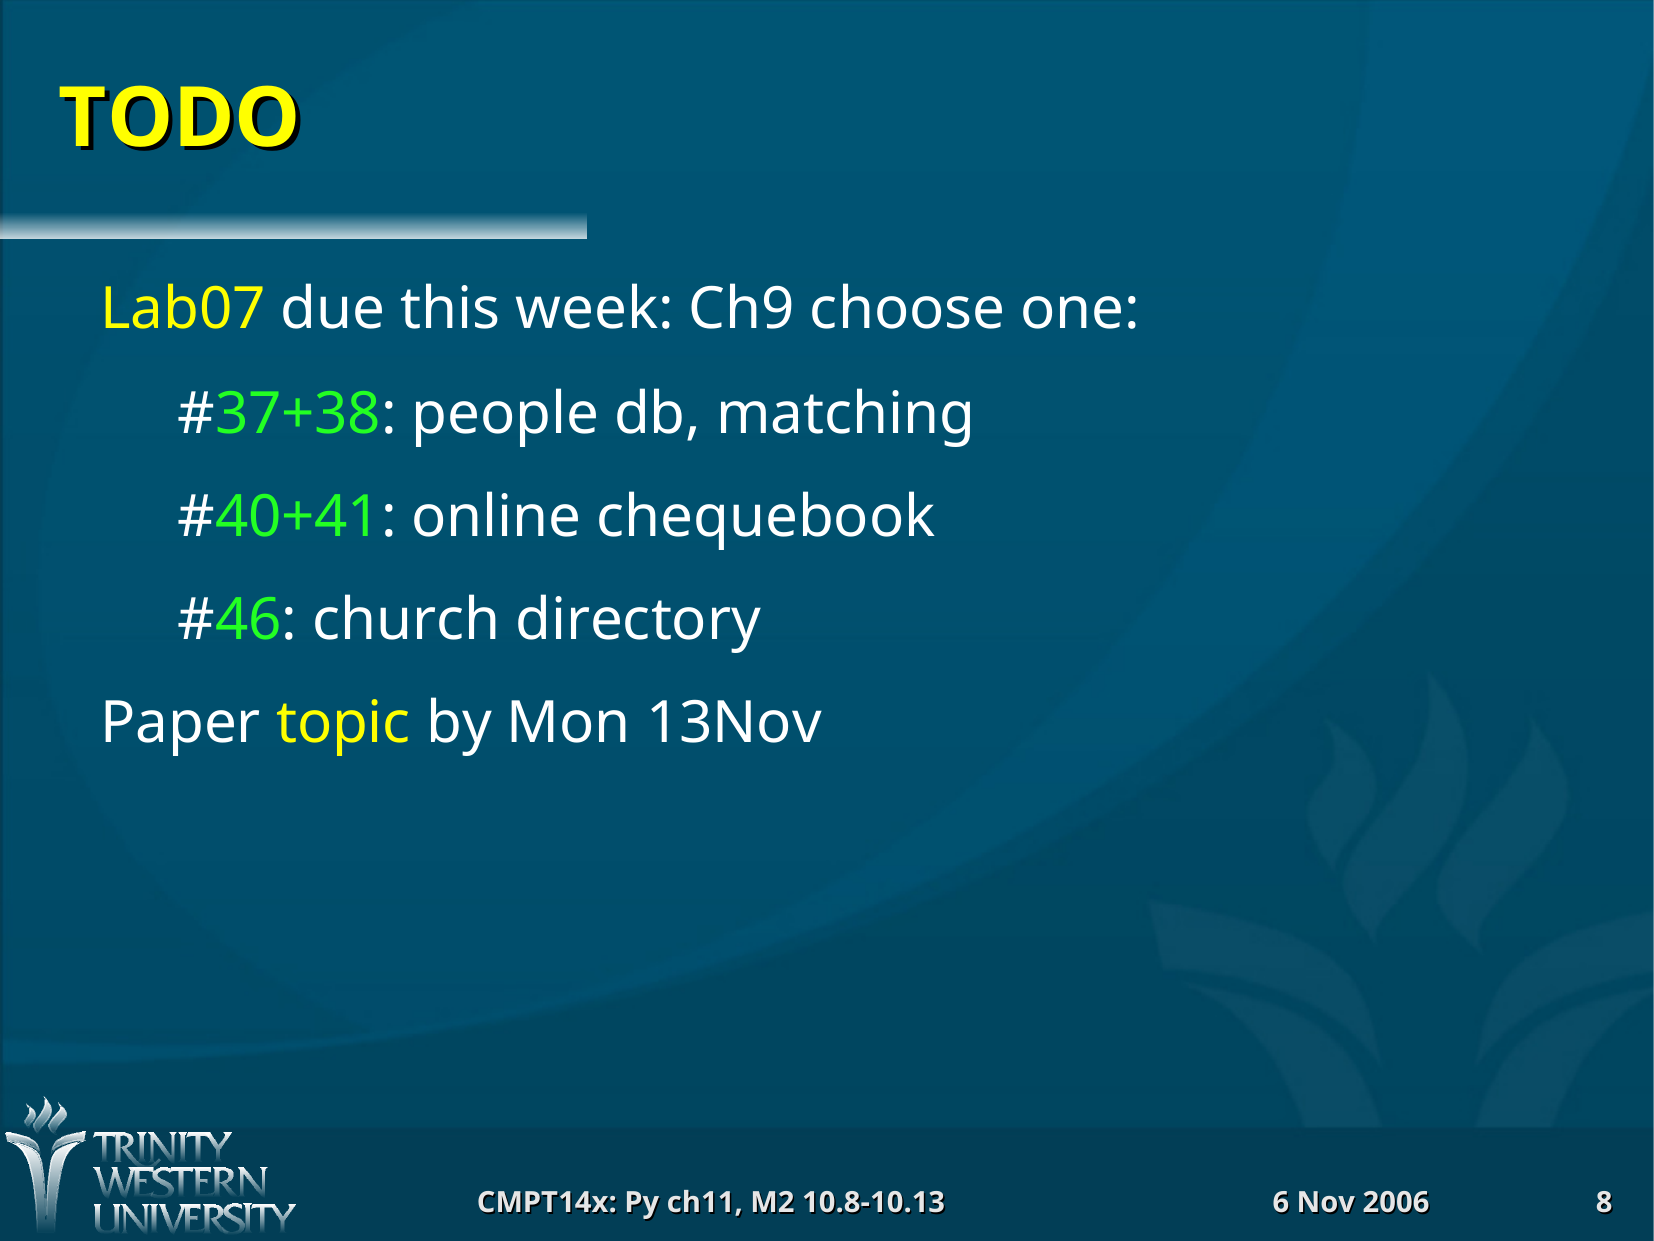

# TODO
Lab07 due this week: Ch9 choose one:
#37+38: people db, matching
#40+41: online chequebook
#46: church directory
Paper topic by Mon 13Nov
CMPT14x: Py ch11, M2 10.8-10.13
6 Nov 2006
8